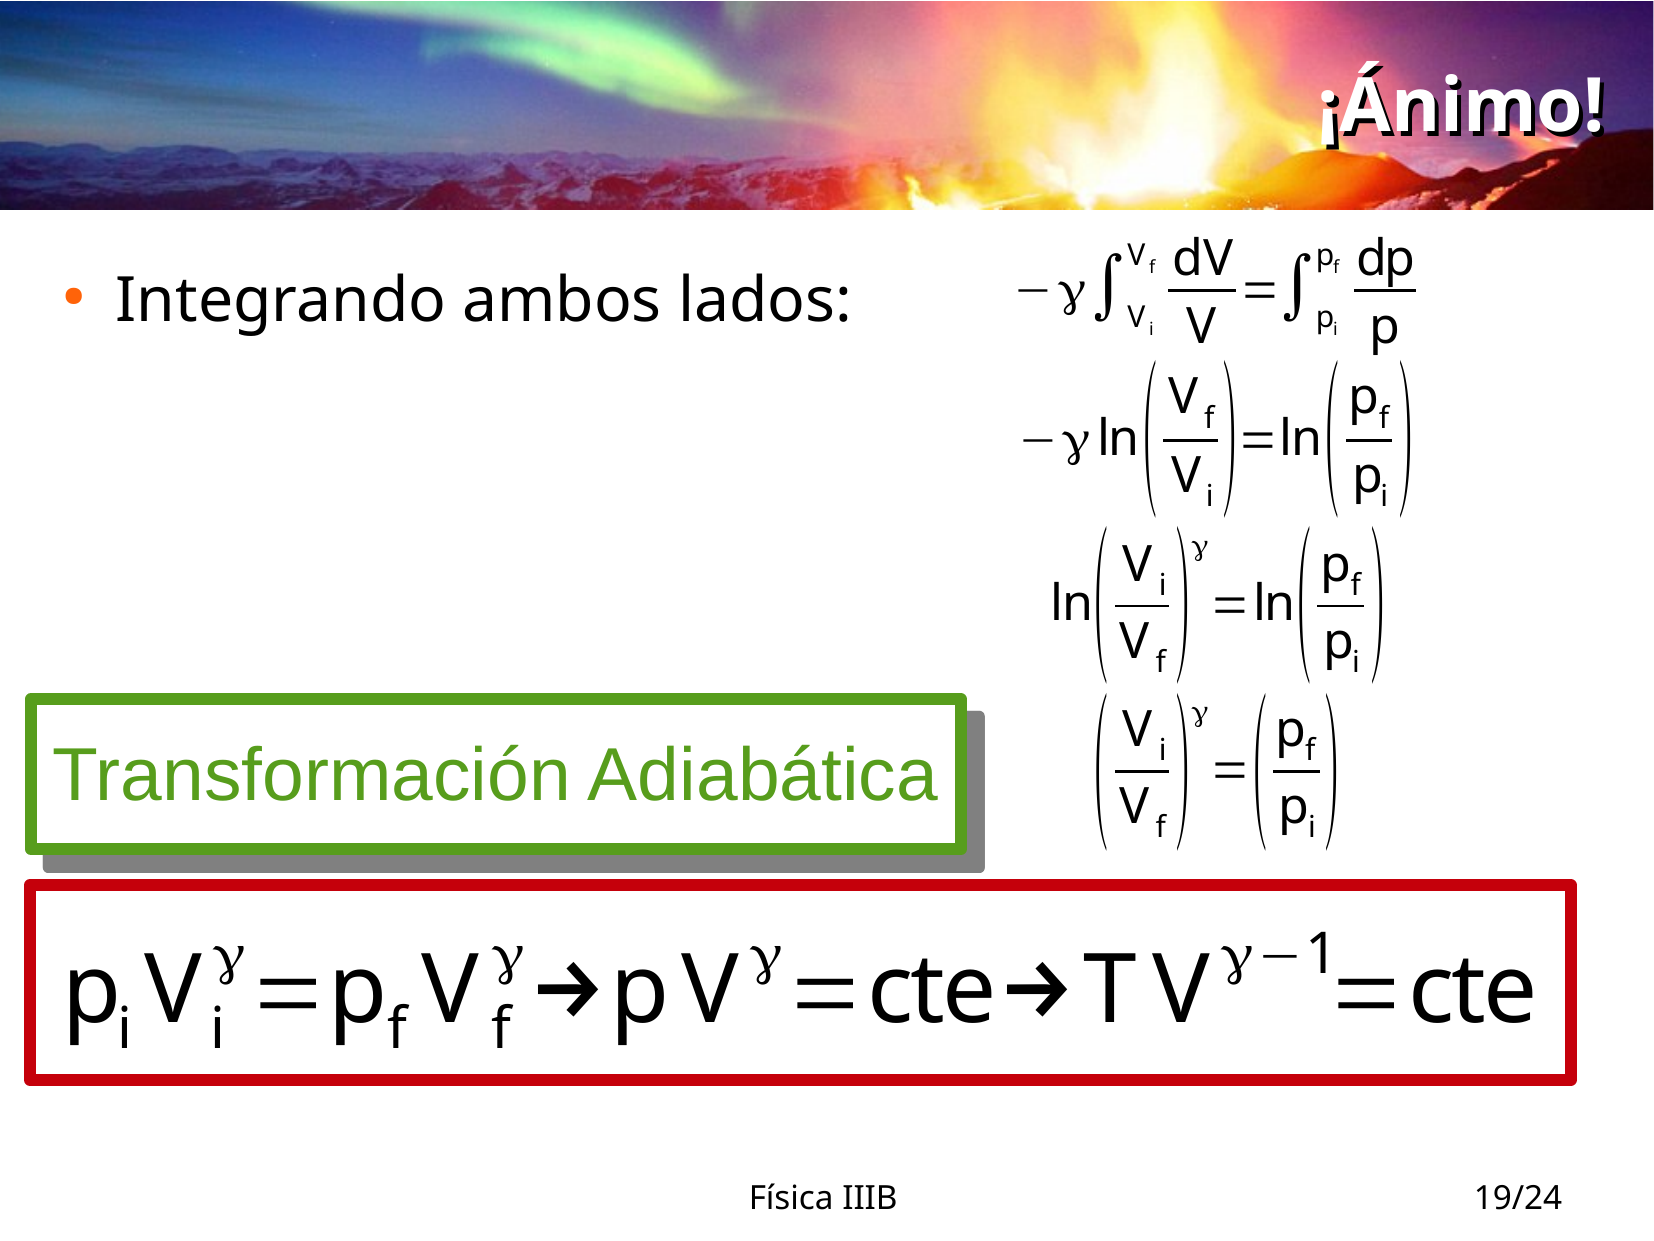

# ¡Ánimo!
Integrando ambos lados:
Transformación Adiabática
Física IIIB
19